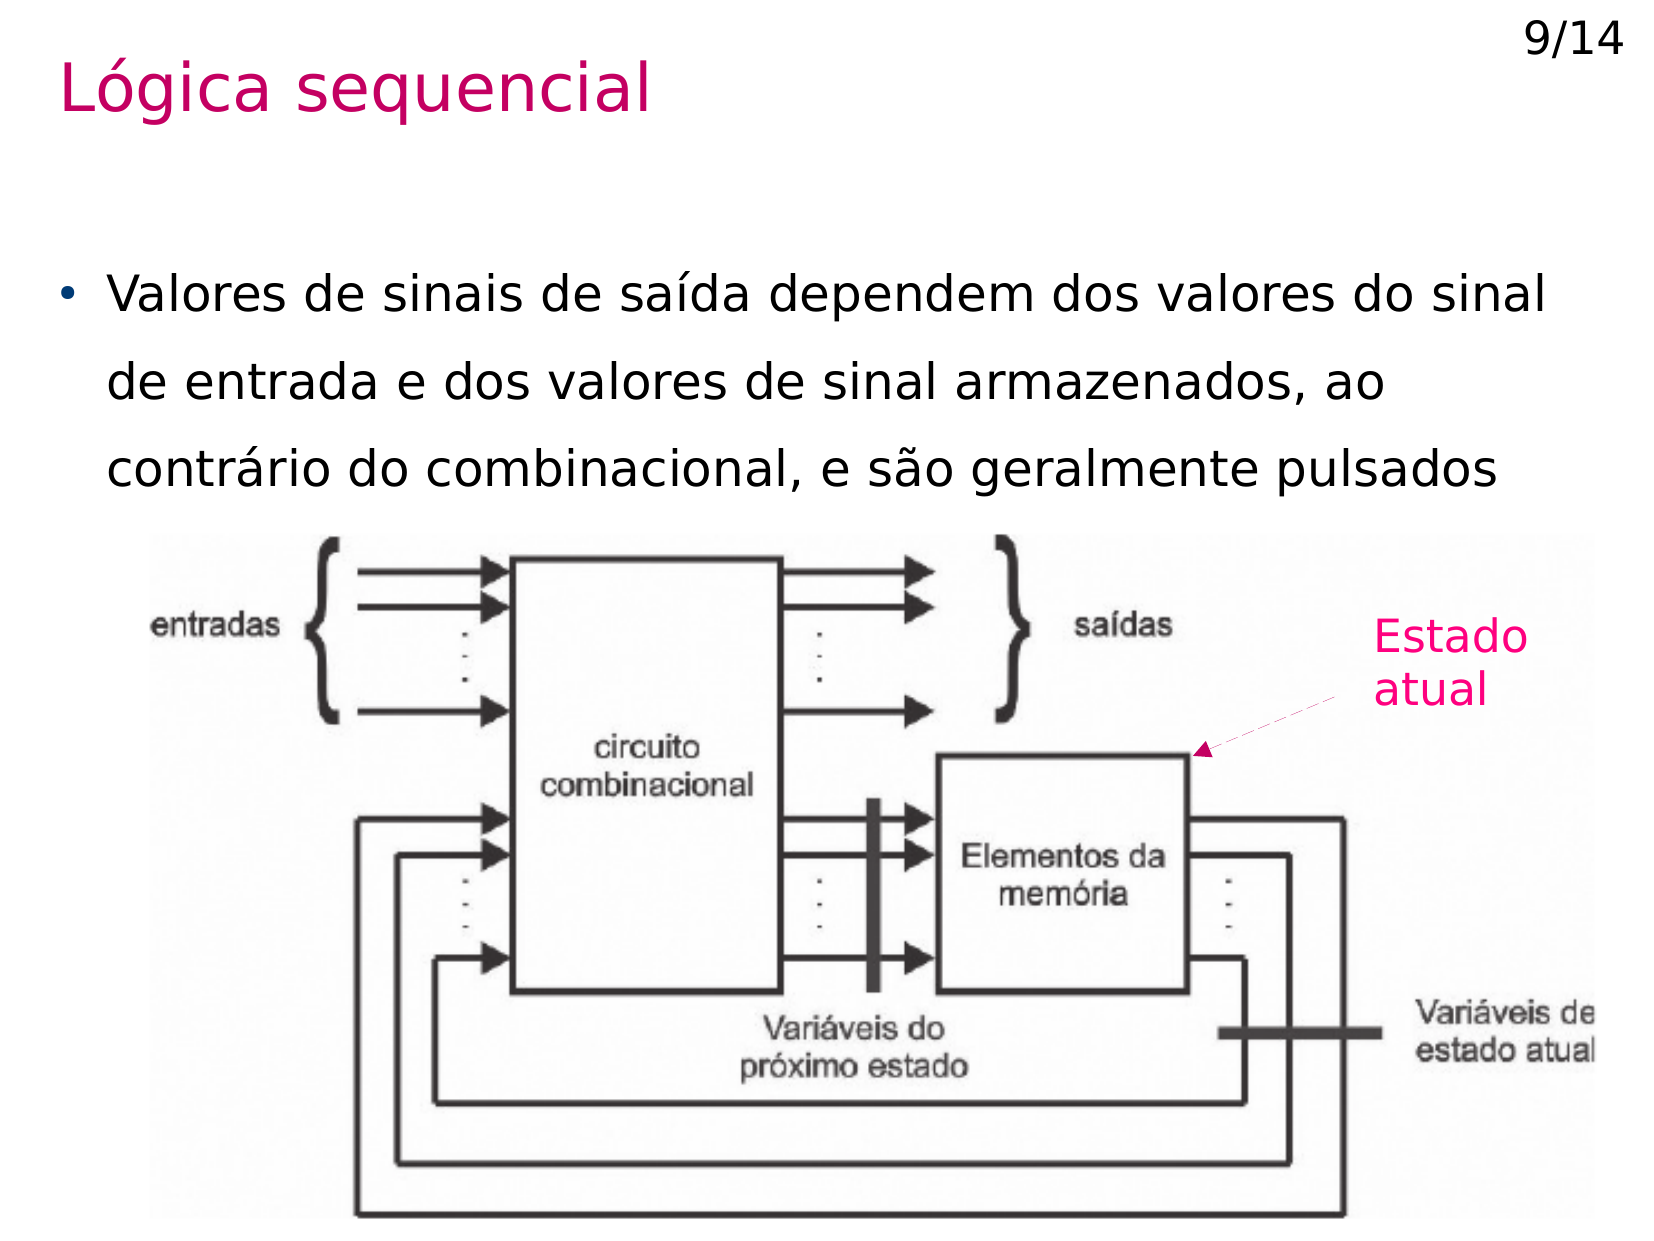

9
# Lógica sequencial
Valores de sinais de saída dependem dos valores do sinal de entrada e dos valores de sinal armazenados, ao contrário do combinacional, e são geralmente pulsados
Estado atual